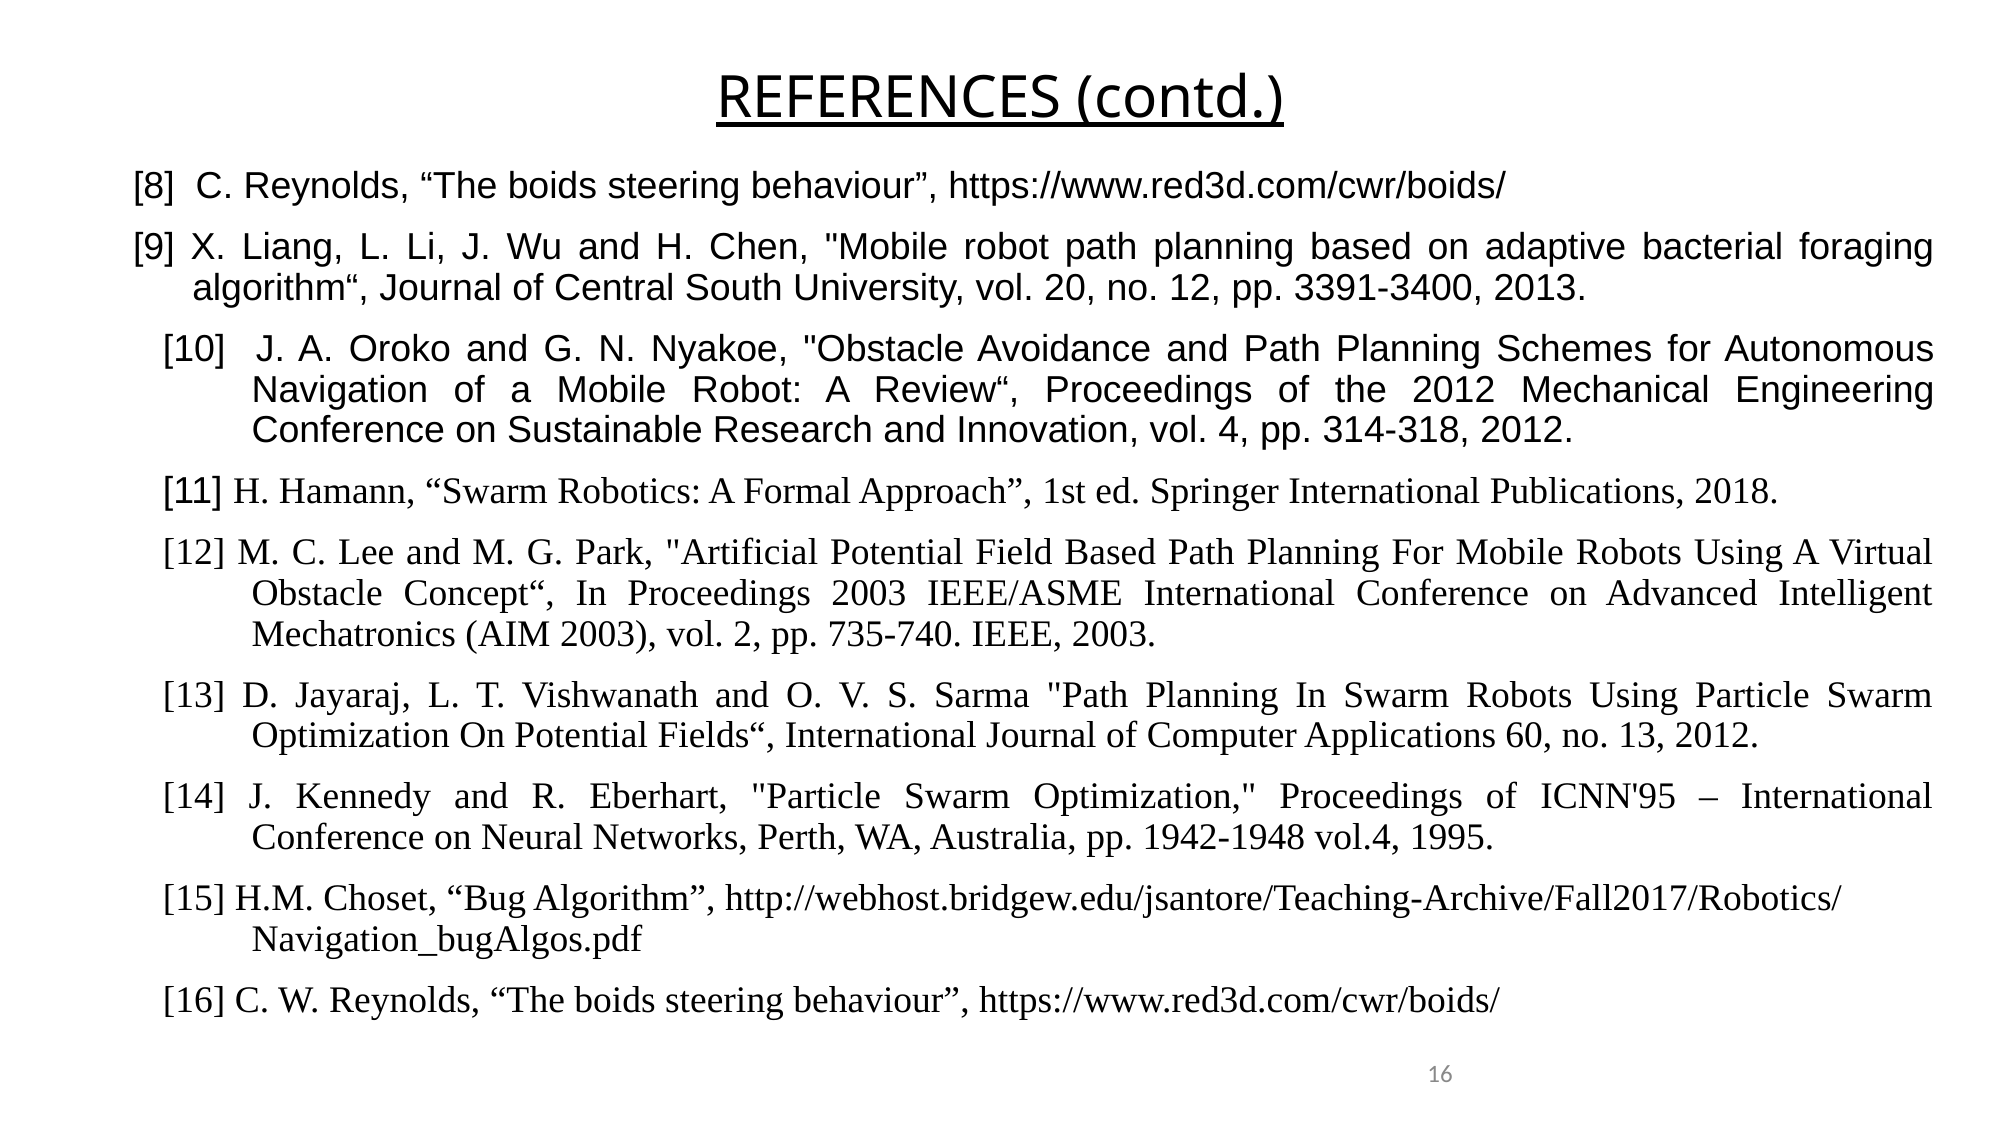

# REFERENCES (contd.)
[8] C. Reynolds, “The boids steering behaviour”, https://www.red3d.com/cwr/boids/
[9] X. Liang, L. Li, J. Wu and H. Chen, "Mobile robot path planning based on adaptive bacterial foraging algorithm“, Journal of Central South University, vol. 20, no. 12, pp. 3391-3400, 2013.
[10] J. A. Oroko and G. N. Nyakoe, "Obstacle Avoidance and Path Planning Schemes for Autonomous Navigation of a Mobile Robot: A Review“, Proceedings of the 2012 Mechanical Engineering Conference on Sustainable Research and Innovation, vol. 4, pp. 314-318, 2012.
[11] H. Hamann, “Swarm Robotics: A Formal Approach”, 1st ed. Springer International Publications, 2018.
[12] M. C. Lee and M. G. Park, "Artificial Potential Field Based Path Planning For Mobile Robots Using A Virtual Obstacle Concept“, In Proceedings 2003 IEEE/ASME International Conference on Advanced Intelligent Mechatronics (AIM 2003), vol. 2, pp. 735-740. IEEE, 2003.
[13] D. Jayaraj, L. T. Vishwanath and O. V. S. Sarma "Path Planning In Swarm Robots Using Particle Swarm Optimization On Potential Fields“, International Journal of Computer Applications 60, no. 13, 2012.
[14] J. Kennedy and R. Eberhart, "Particle Swarm Optimization," Proceedings of ICNN'95 – International Conference on Neural Networks, Perth, WA, Australia, pp. 1942-1948 vol.4, 1995.
[15] H.M. Choset, “Bug Algorithm”, http://webhost.bridgew.edu/jsantore/Teaching-Archive/Fall2017/Robotics/Navigation_bugAlgos.pdf
[16] C. W. Reynolds, “The boids steering behaviour”, https://www.red3d.com/cwr/boids/